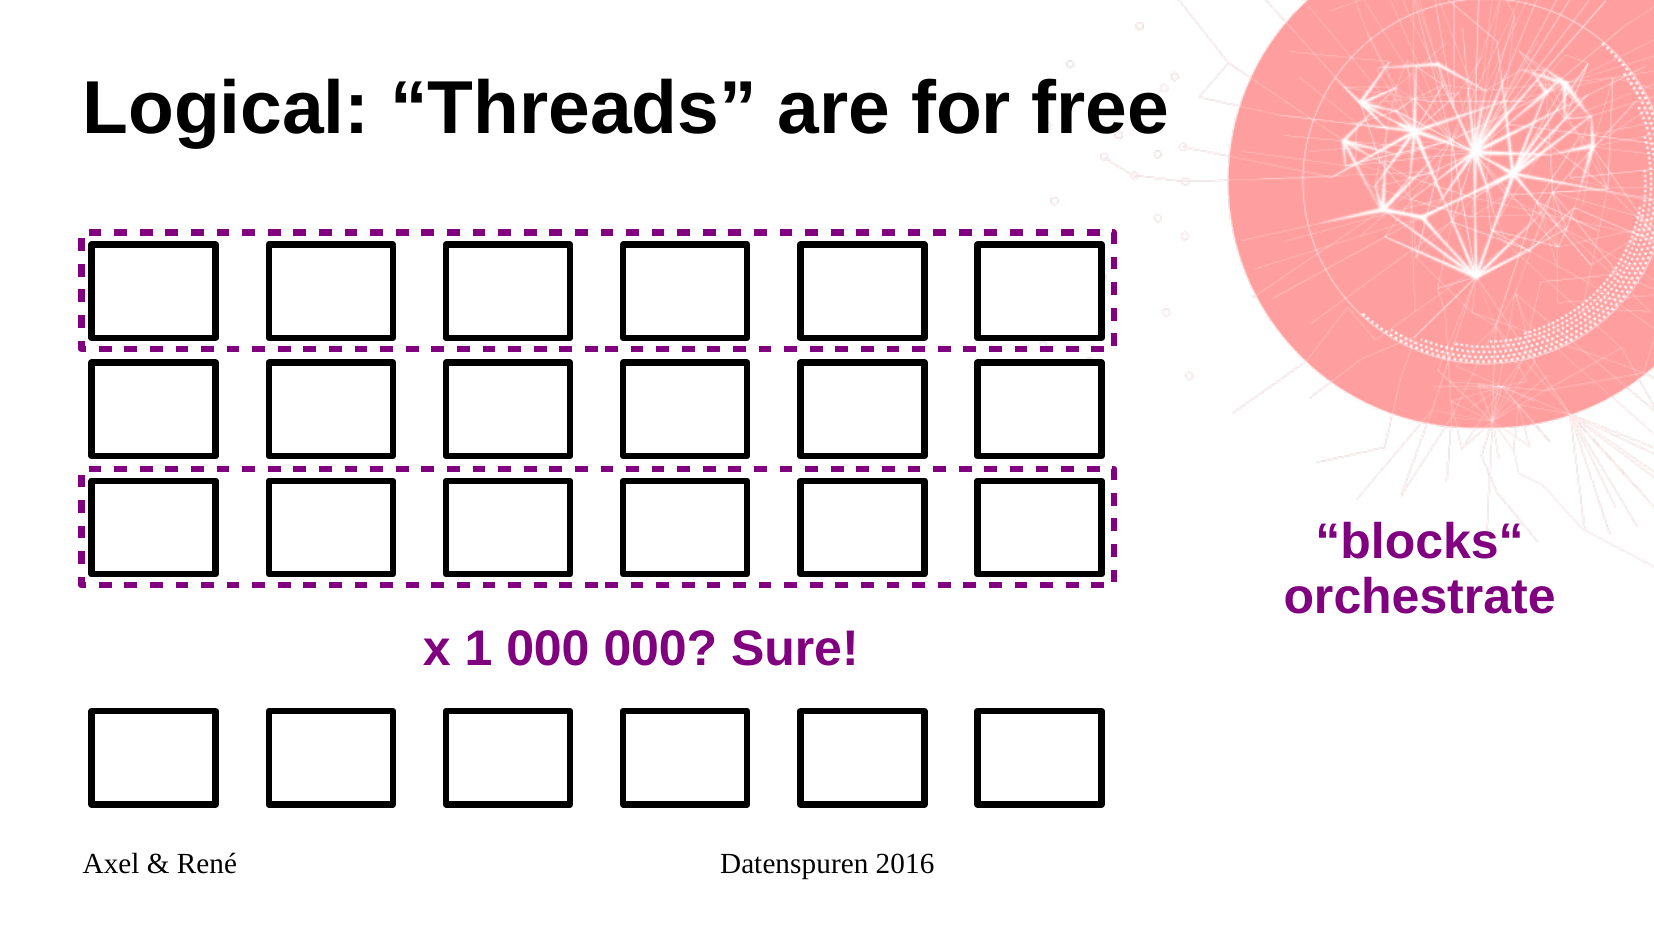

# Logical: “Threads” are for free
“blocks“
orchestrate
x 1 000 000? Sure!